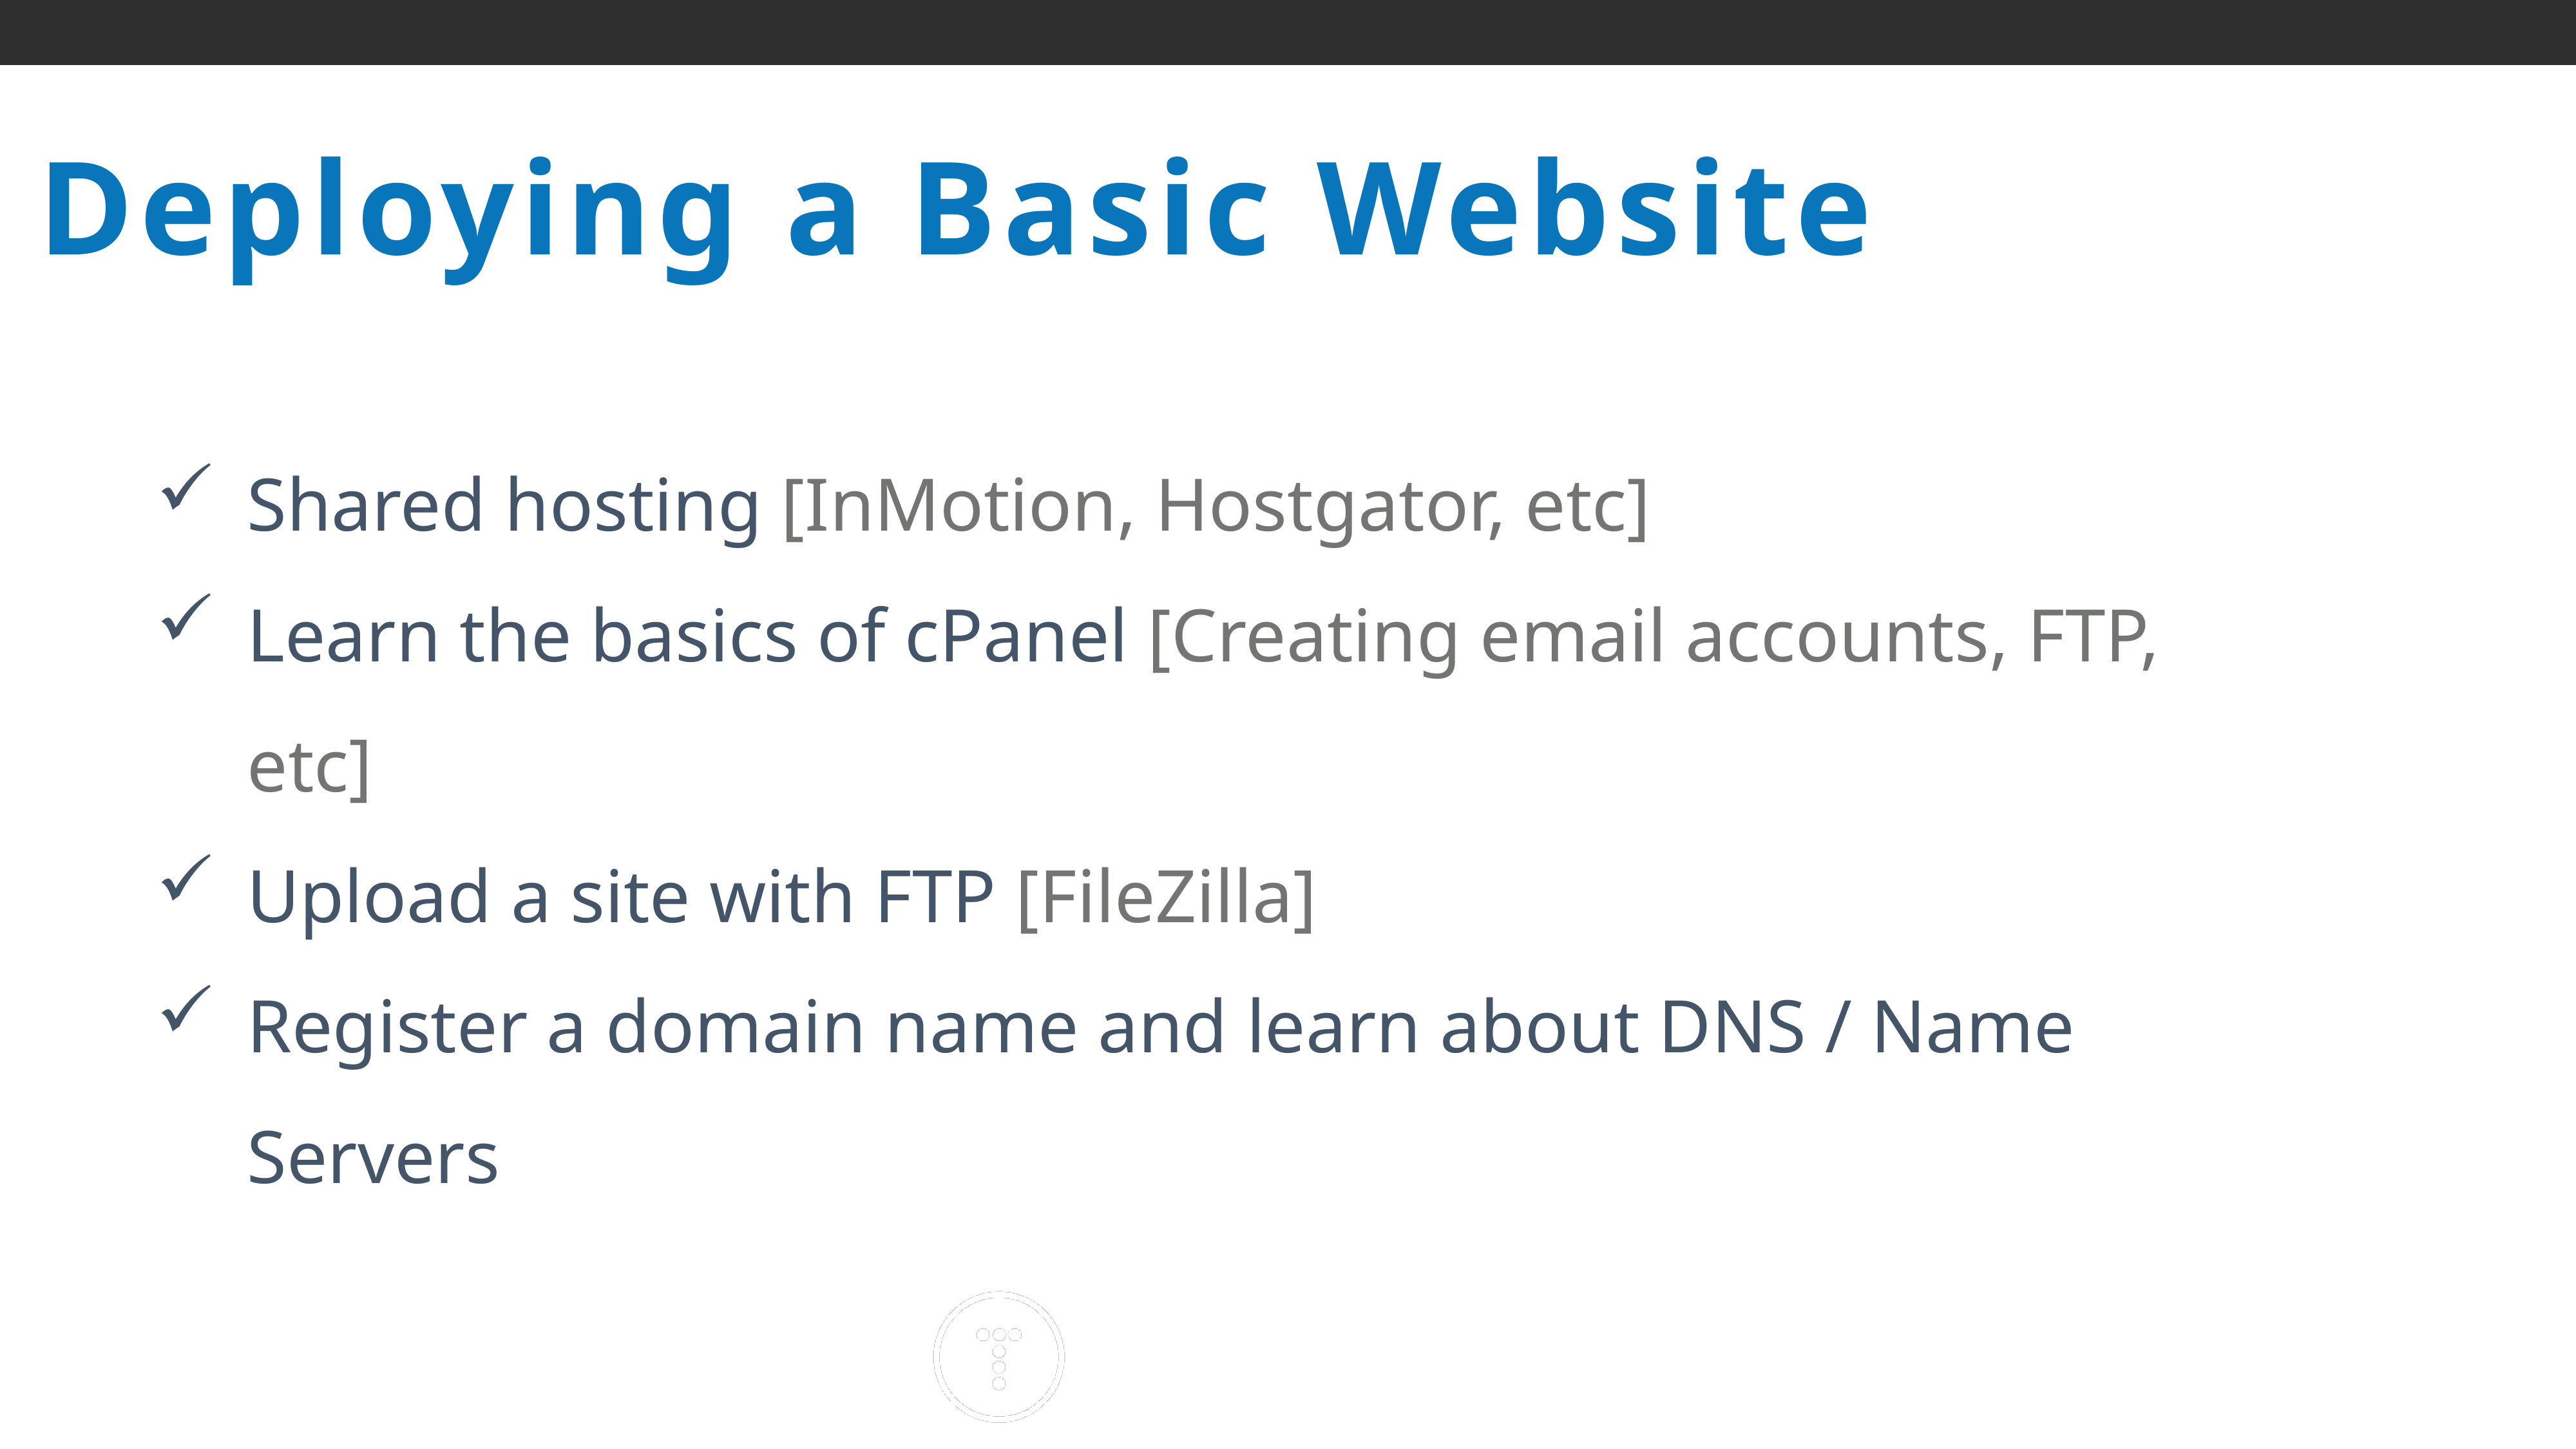

Deploying a Basic Website
Shared hosting [InMotion, Hostgator, etc]
Learn the basics of cPanel [Creating email accounts, FTP, etc]
Upload a site with FTP [FileZilla]
Register a domain name and learn about DNS / Name Servers
Traversymedia.com